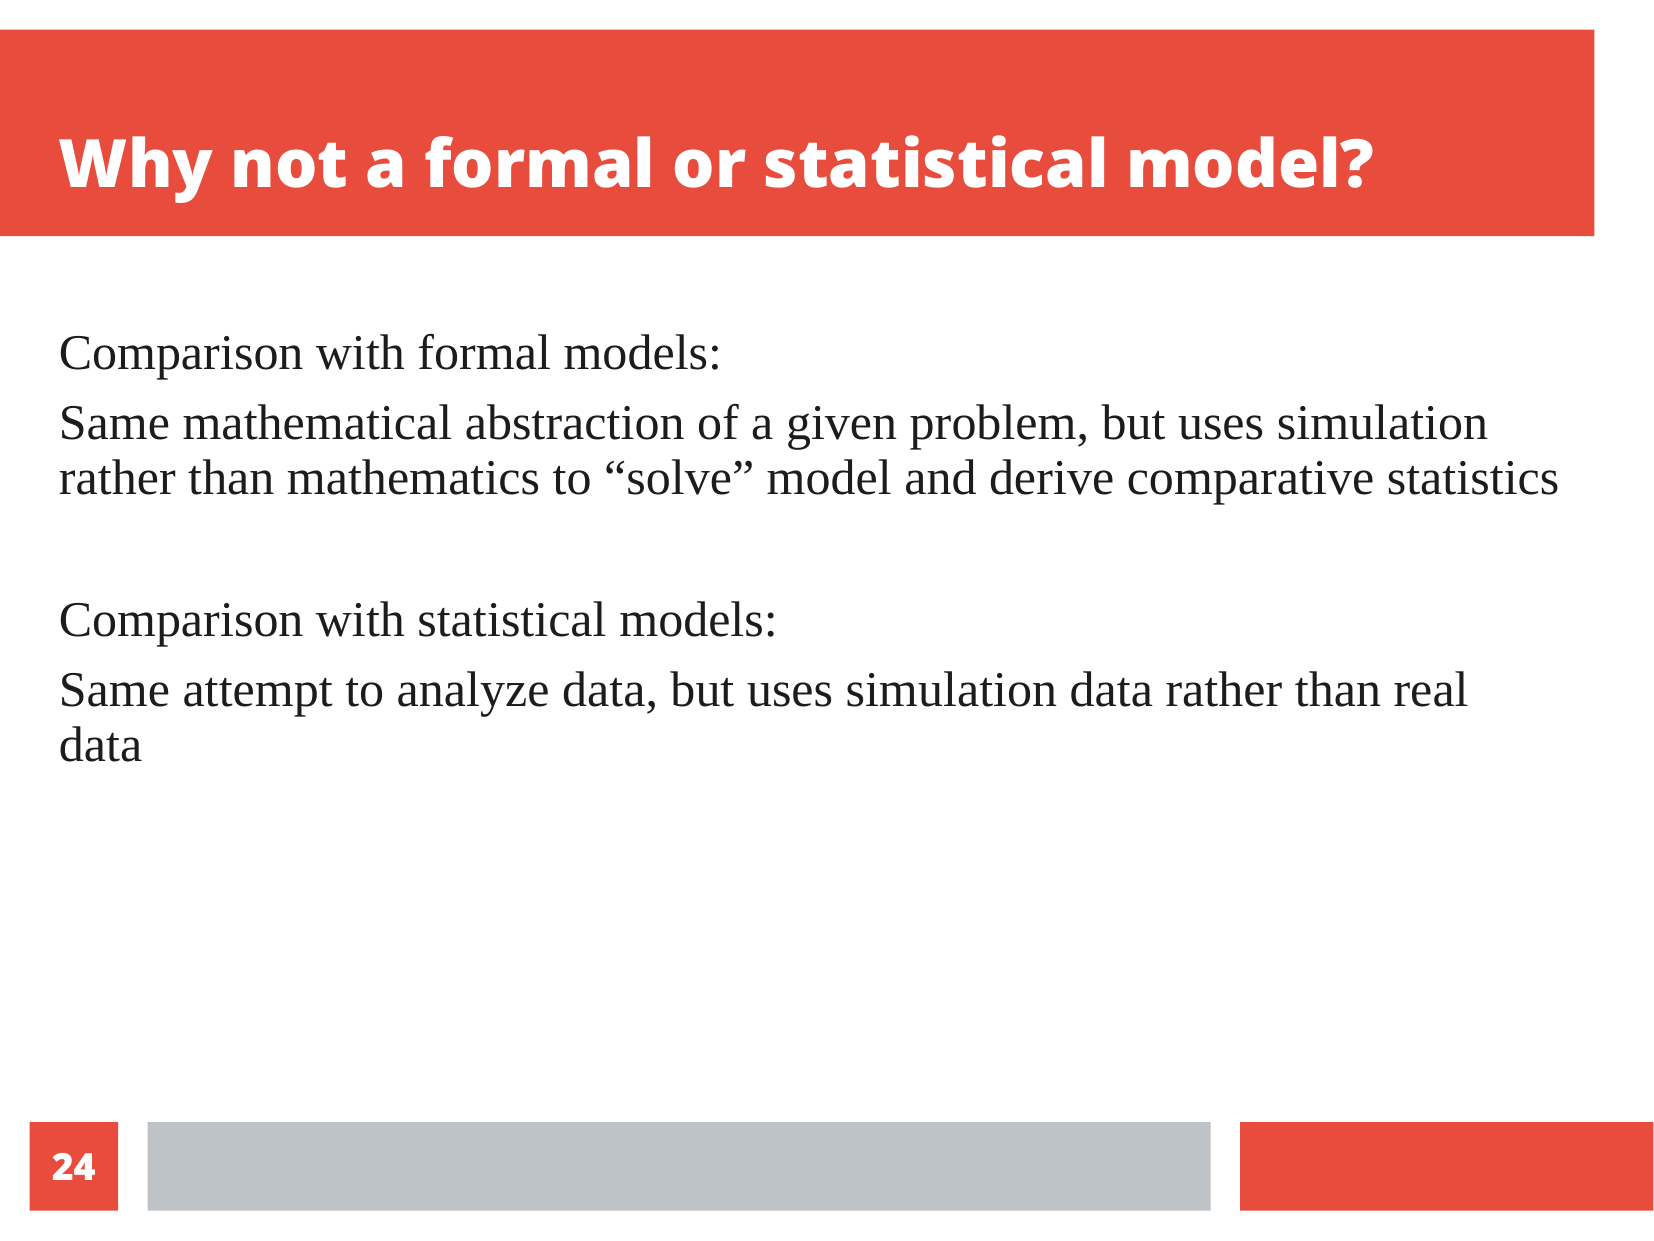

# Why not a formal or statistical model?
Comparison with formal models:
Same mathematical abstraction of a given problem, but uses simulation rather than mathematics to “solve” model and derive comparative statistics
Comparison with statistical models:
Same attempt to analyze data, but uses simulation data rather than real data
24